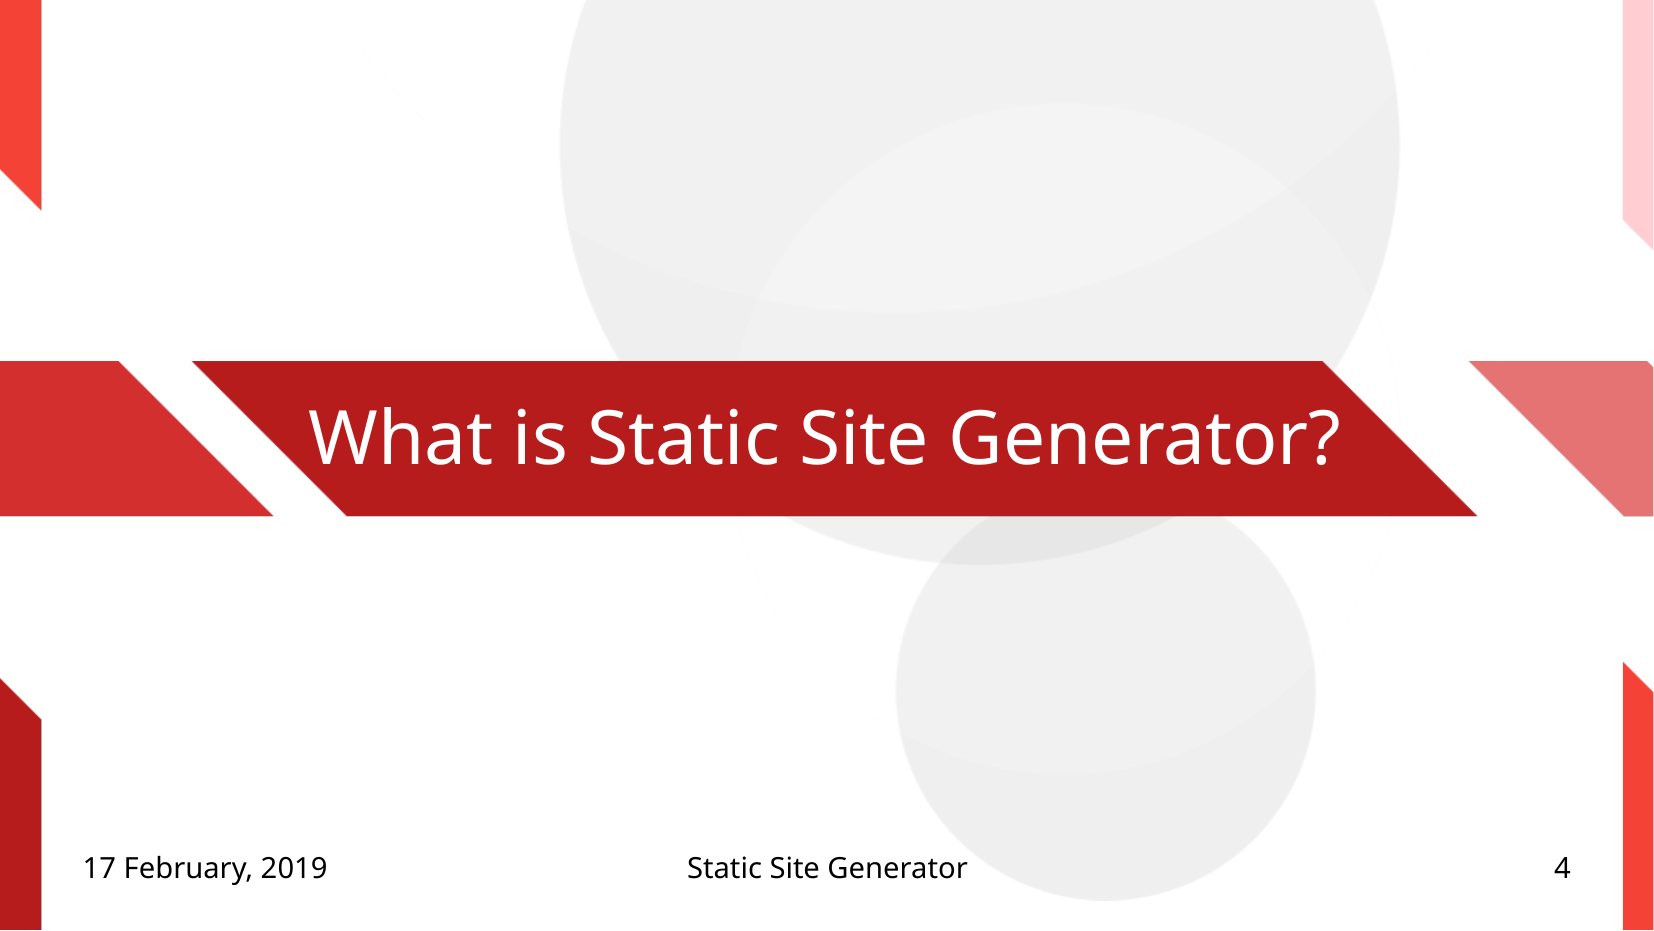

# What is Static Site Generator?
17 February, 2019
Static Site Generator
4